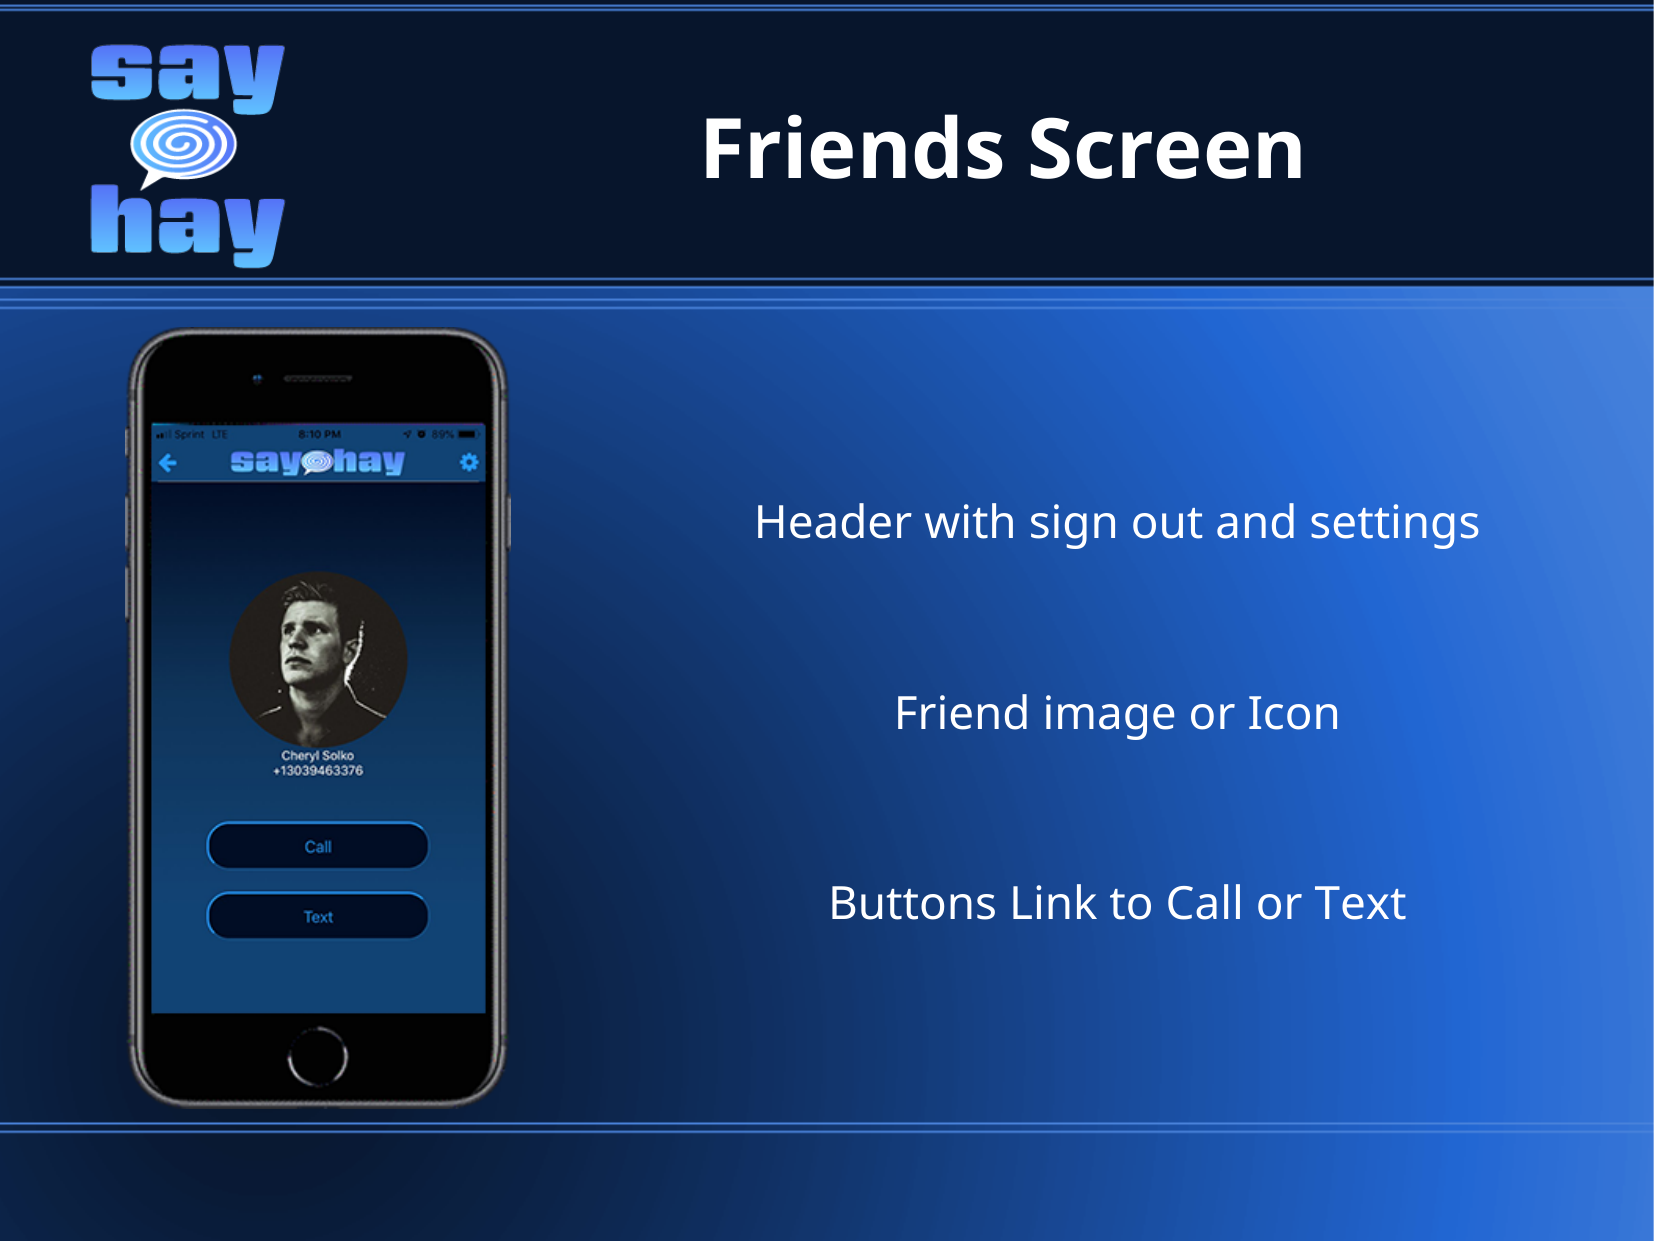

# Friends Screen
Header with sign out and settings
Friend image or Icon
Buttons Link to Call or Text